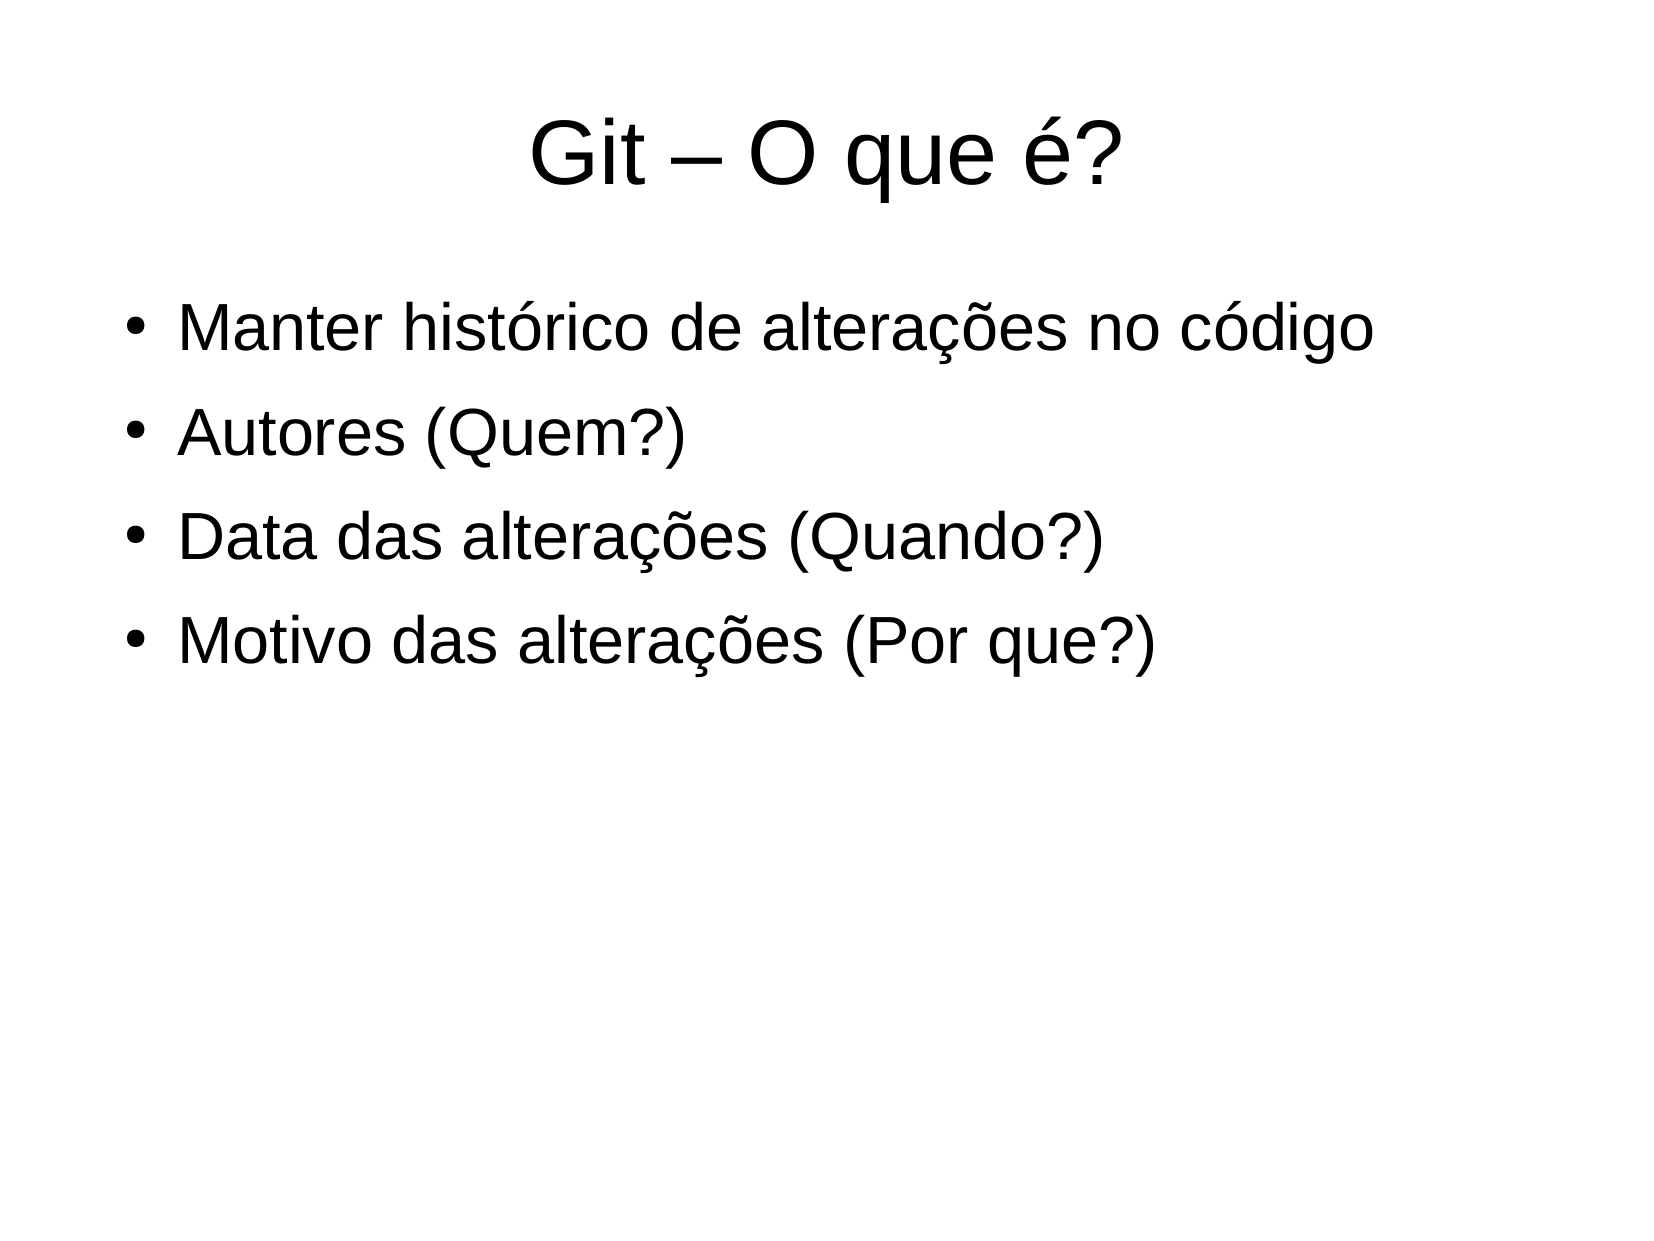

# Git – O que é?
Manter histórico de alterações no código
Autores (Quem?)
Data das alterações (Quando?)
Motivo das alterações (Por que?)